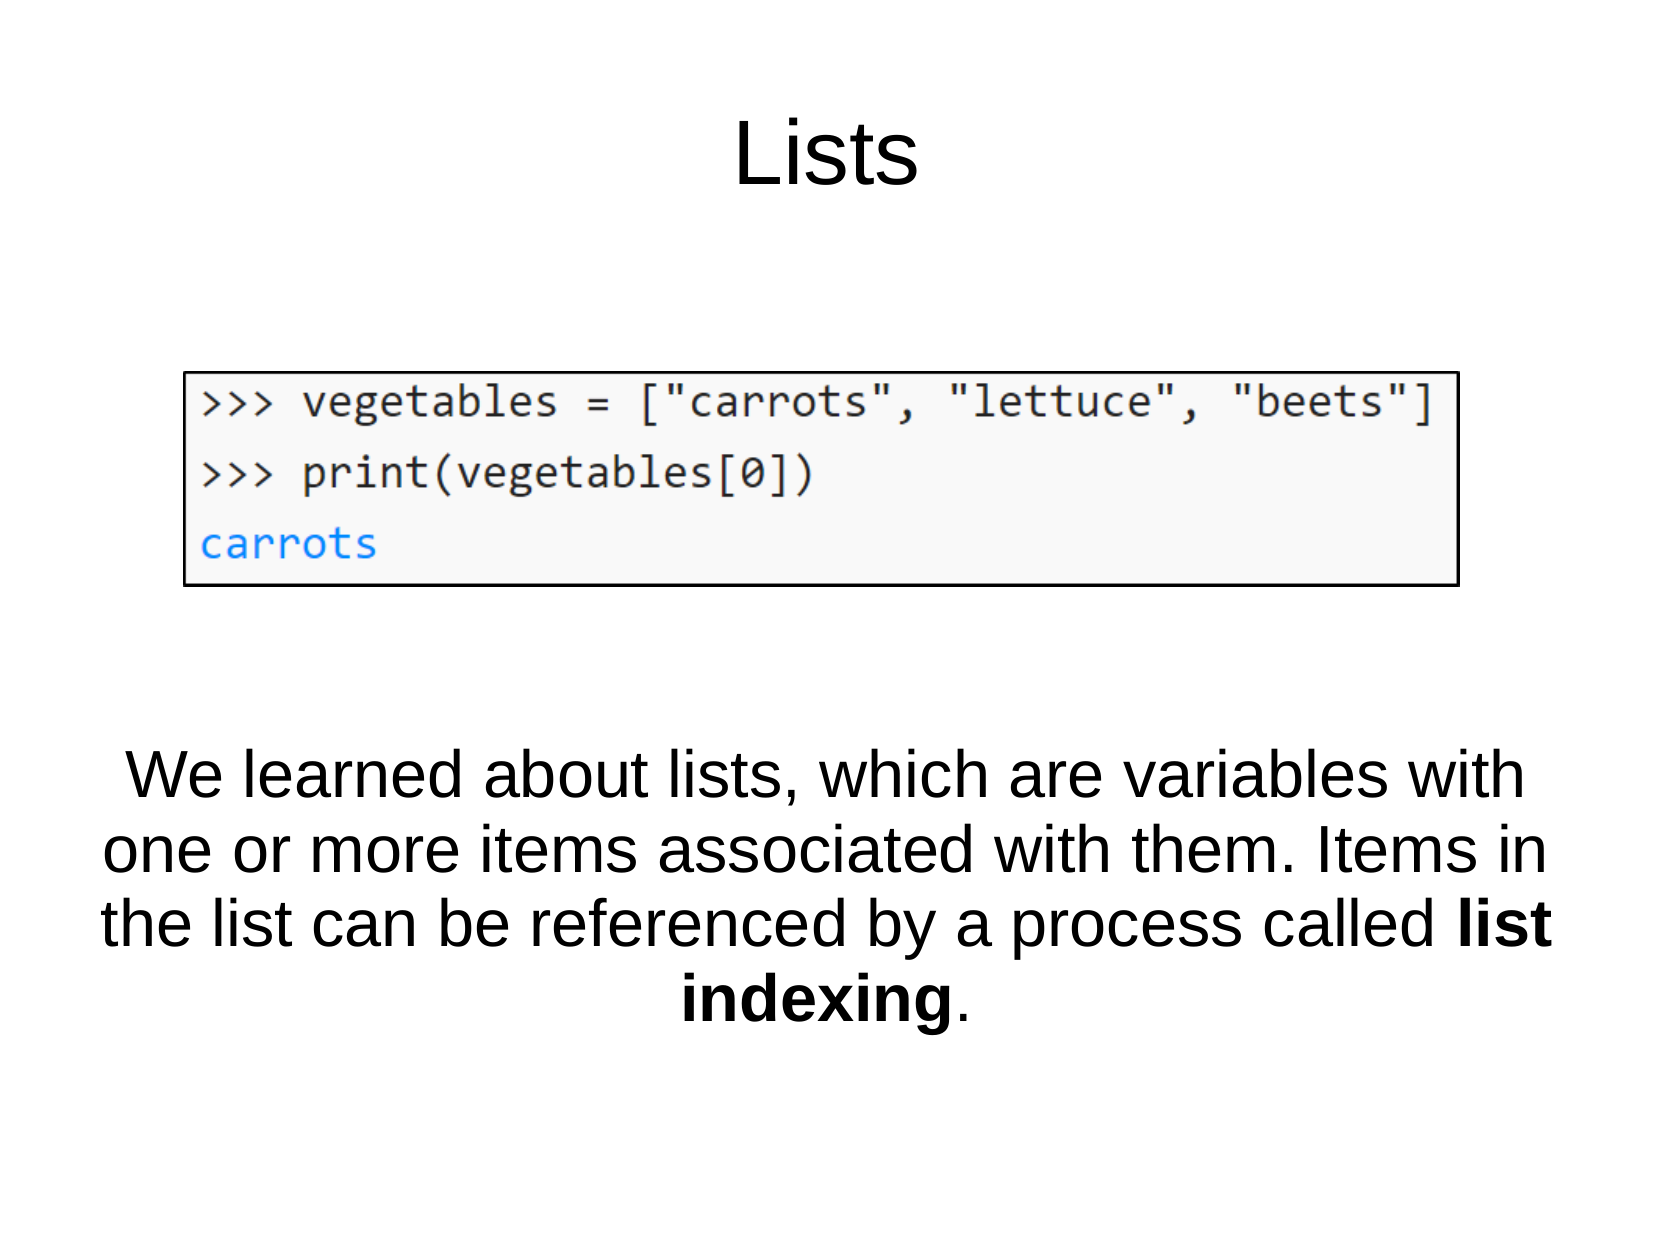

# Lists
We learned about lists, which are variables with one or more items associated with them. Items in the list can be referenced by a process called list indexing.